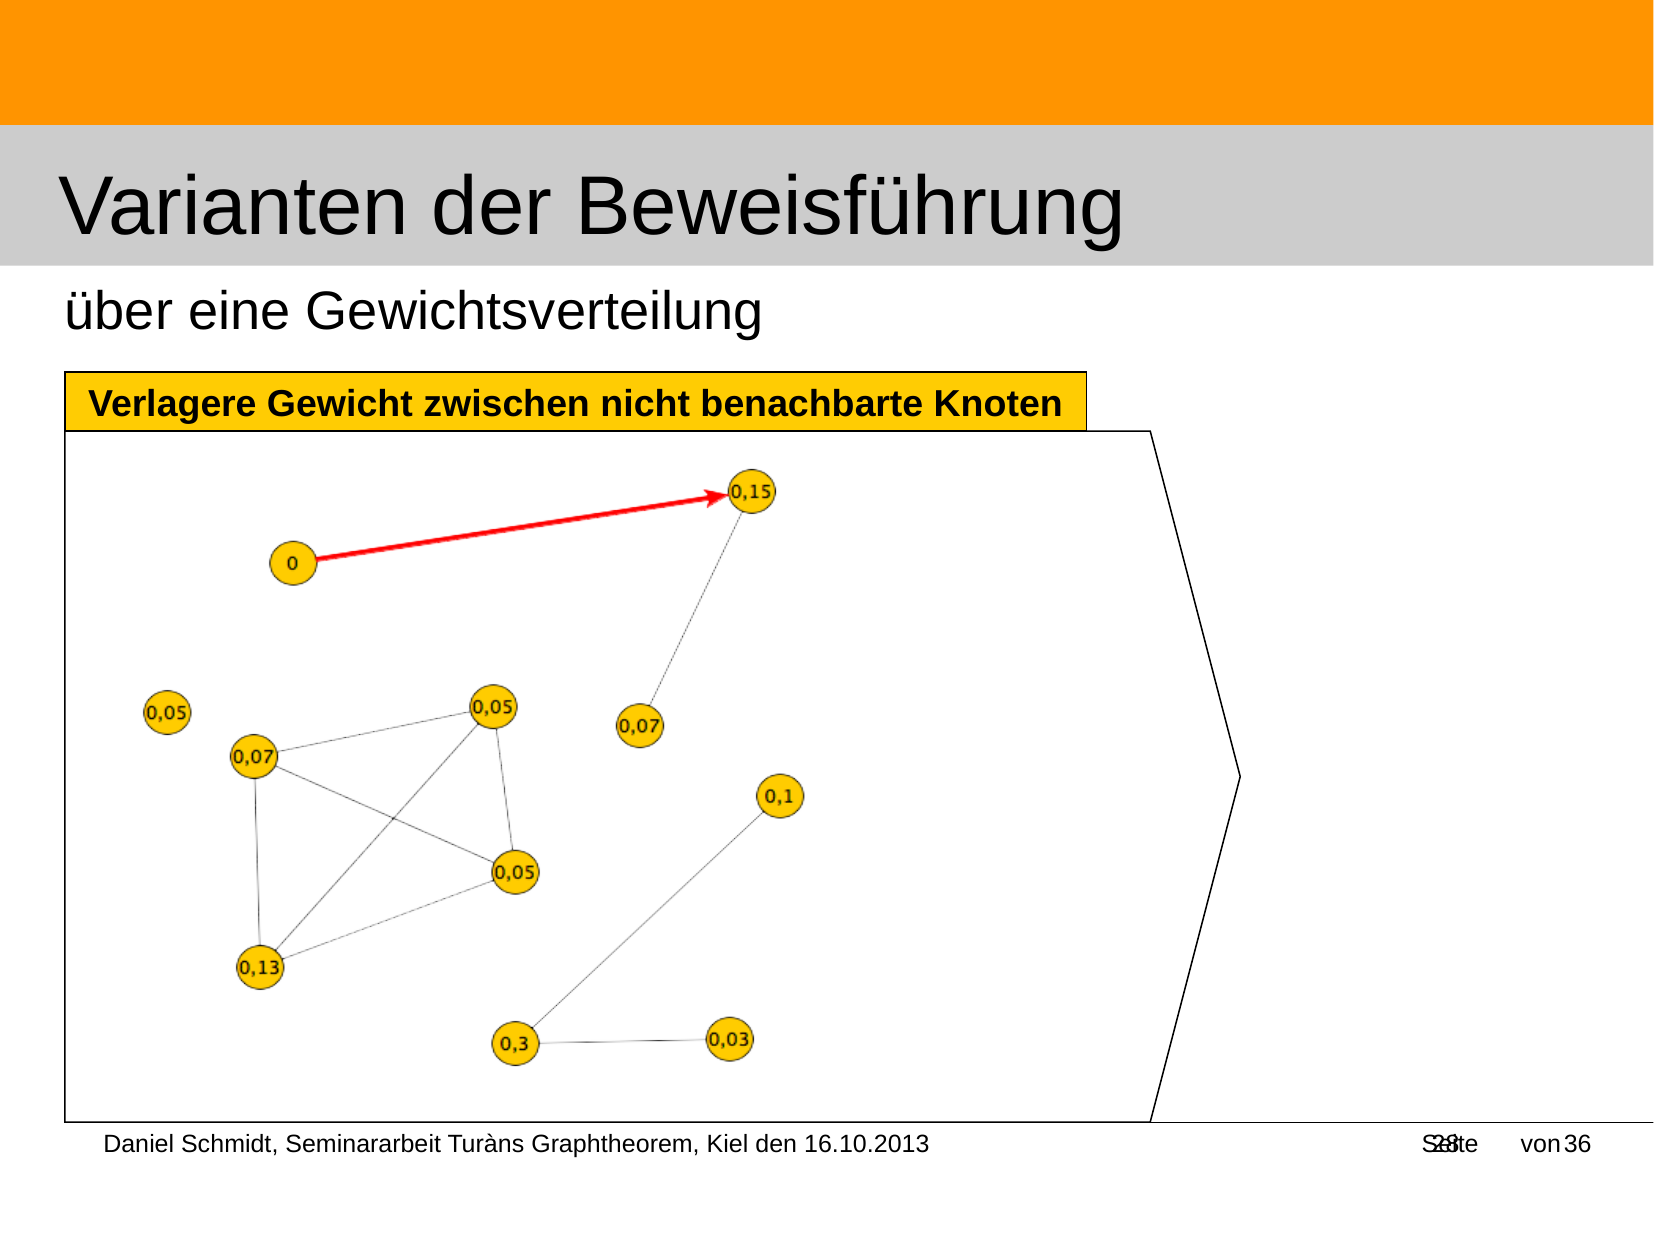

# Varianten der Beweisführung
über eine Gewichtsverteilung
Verlagere Gewicht zwischen nicht benachbarte Knoten
36
Daniel Schmidt, Seminararbeit Turàns Graphtheorem, Kiel den 16.10.2013
von
Seite